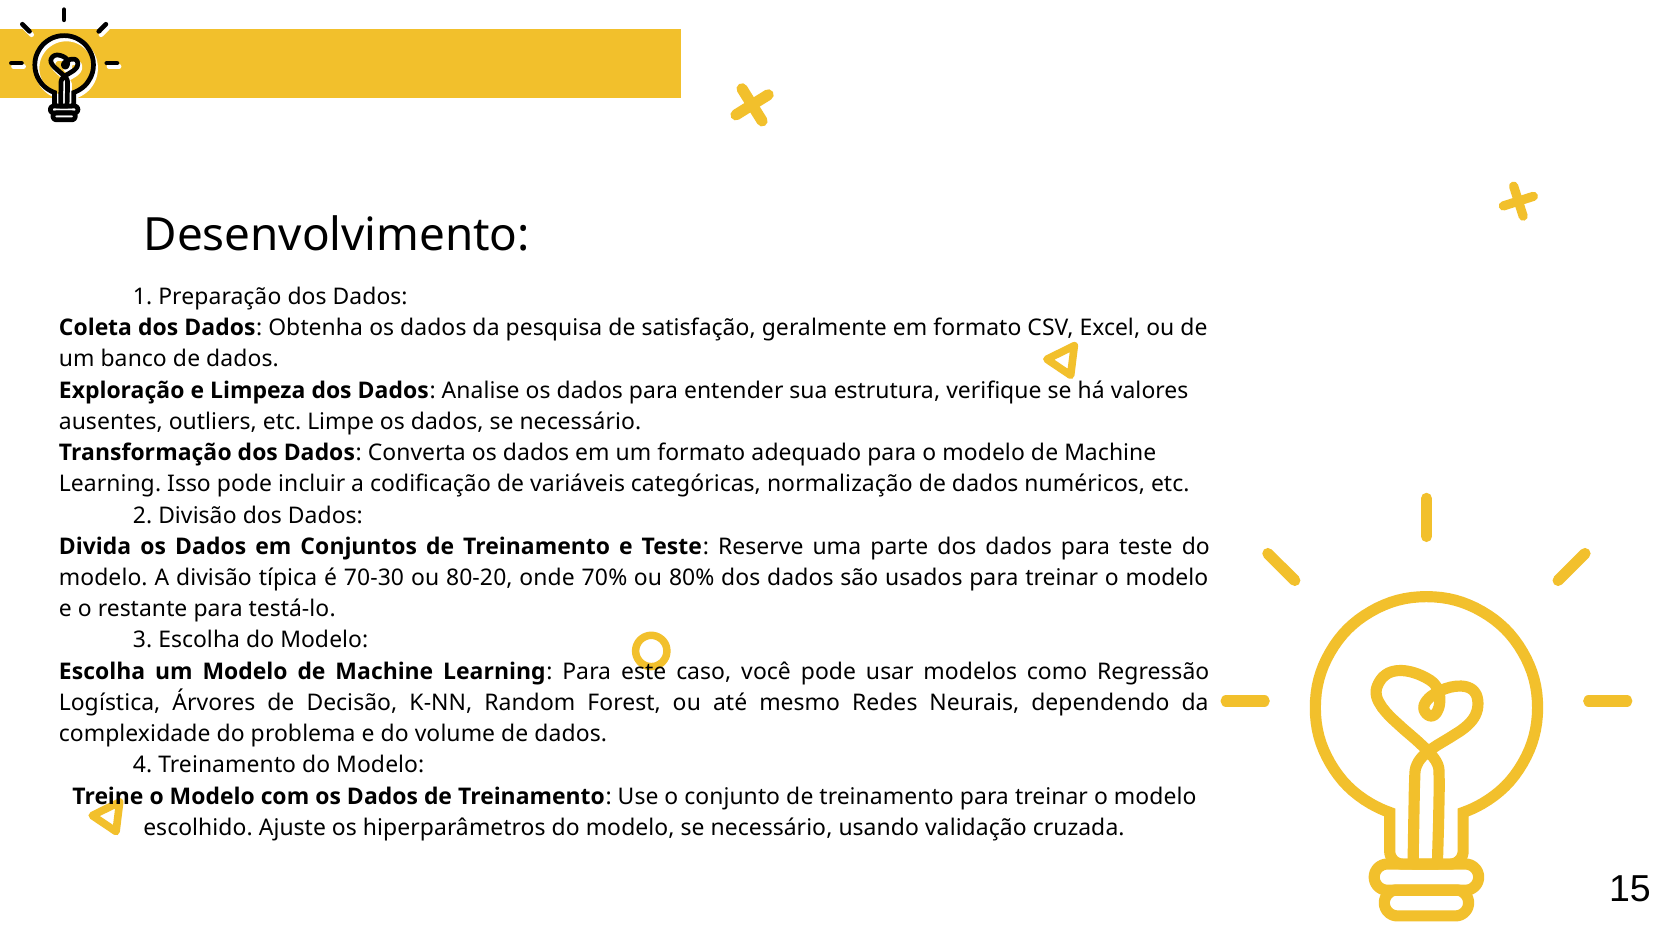

# Desenvolvimento:
	1. Preparação dos Dados:
Coleta dos Dados: Obtenha os dados da pesquisa de satisfação, geralmente em formato CSV, Excel, ou de um banco de dados.
Exploração e Limpeza dos Dados: Analise os dados para entender sua estrutura, verifique se há valores ausentes, outliers, etc. Limpe os dados, se necessário.
Transformação dos Dados: Converta os dados em um formato adequado para o modelo de Machine Learning. Isso pode incluir a codificação de variáveis categóricas, normalização de dados numéricos, etc.
	2. Divisão dos Dados:
Divida os Dados em Conjuntos de Treinamento e Teste: Reserve uma parte dos dados para teste do modelo. A divisão típica é 70-30 ou 80-20, onde 70% ou 80% dos dados são usados para treinar o modelo e o restante para testá-lo.
	3. Escolha do Modelo:
Escolha um Modelo de Machine Learning: Para este caso, você pode usar modelos como Regressão Logística, Árvores de Decisão, K-NN, Random Forest, ou até mesmo Redes Neurais, dependendo da complexidade do problema e do volume de dados.
	4. Treinamento do Modelo:
Treine o Modelo com os Dados de Treinamento: Use o conjunto de treinamento para treinar o modelo escolhido. Ajuste os hiperparâmetros do modelo, se necessário, usando validação cruzada.